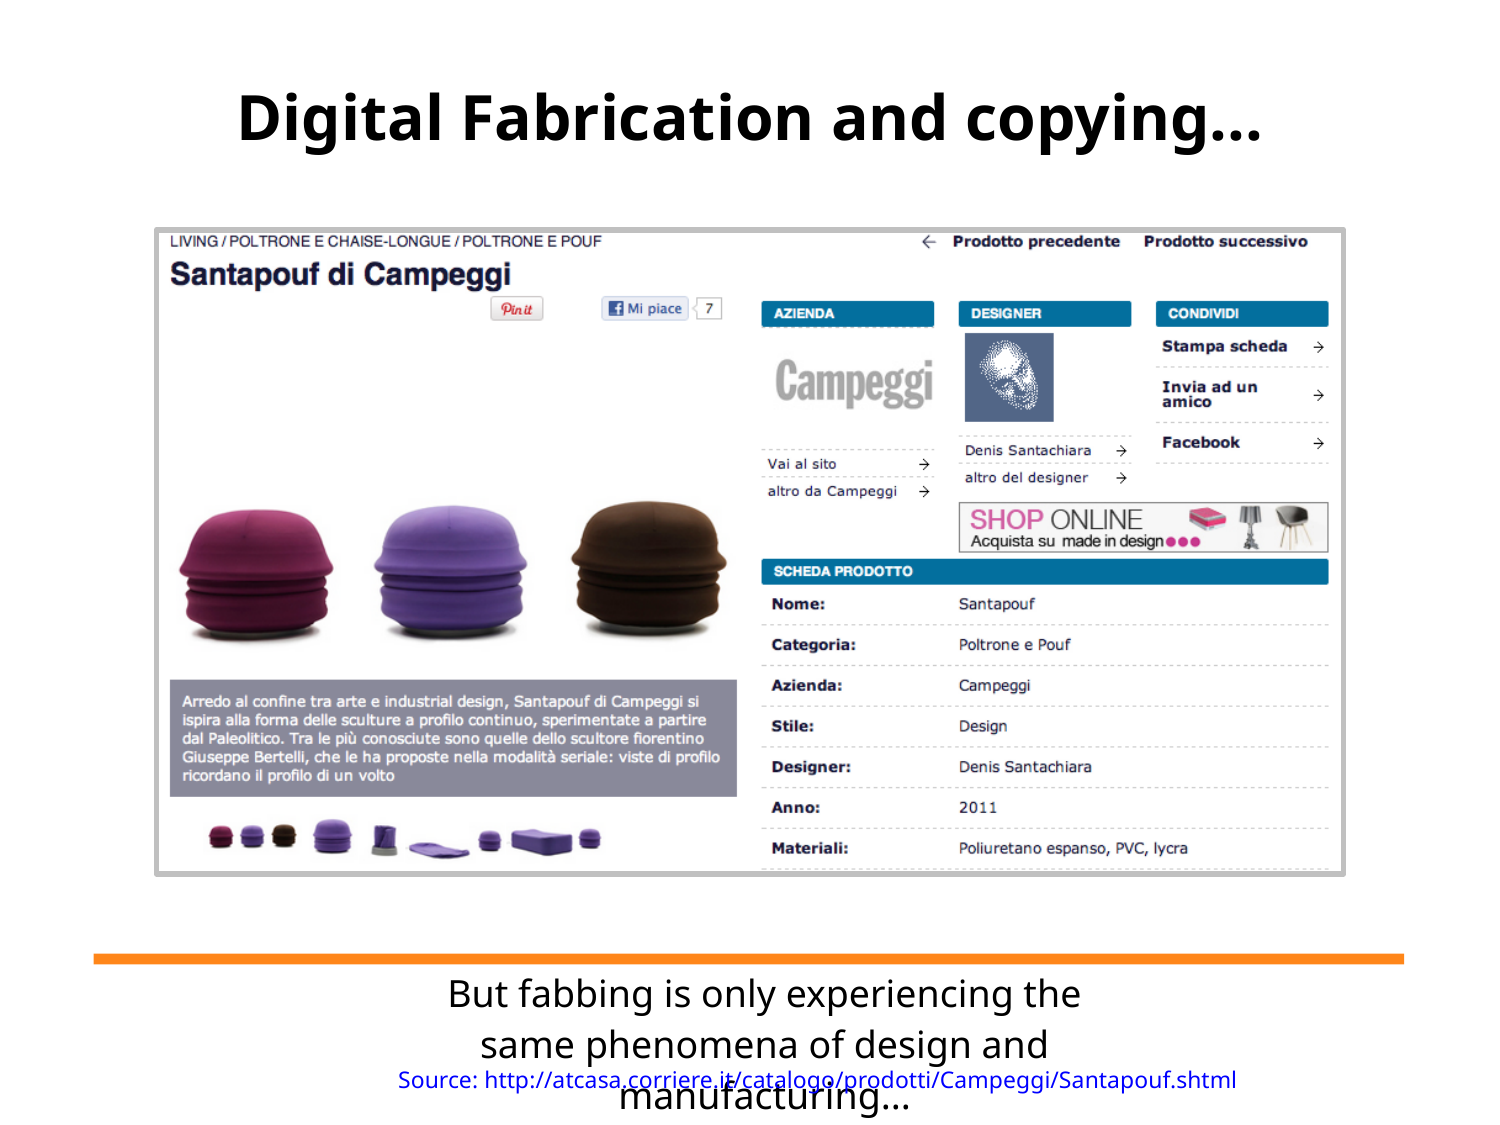

# Digital Fabrication and copying...
But fabbing is only experiencing the same phenomena of design and manufacturing...
Source: http://atcasa.corriere.it/catalogo/prodotti/Campeggi/Santapouf.shtml